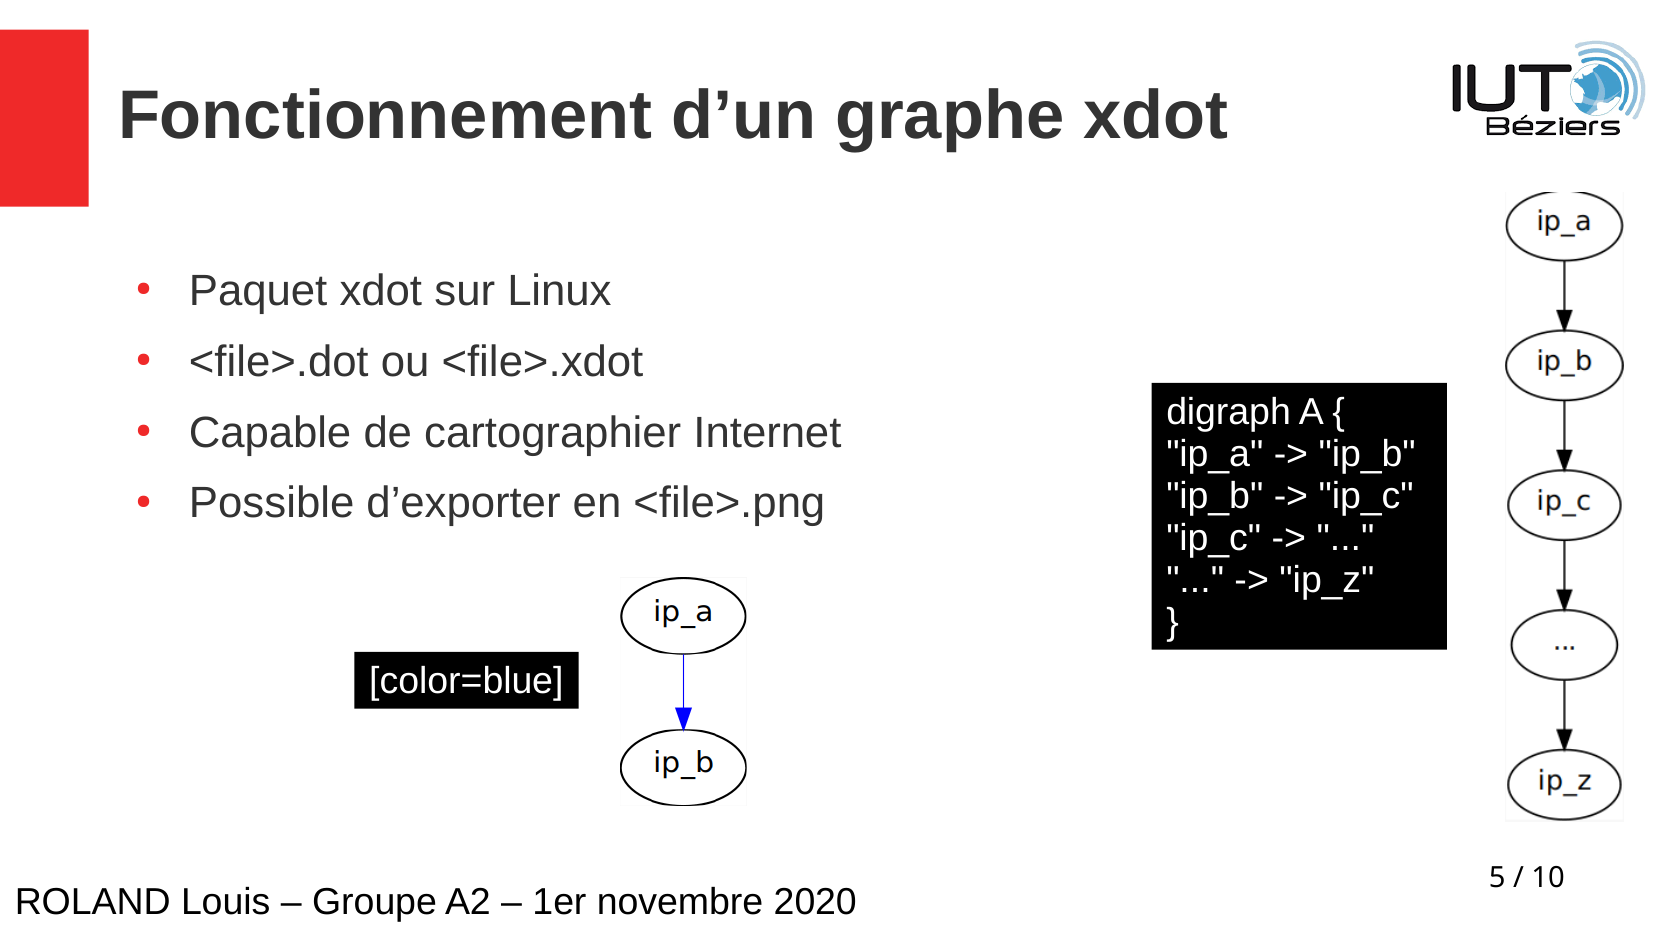

# Fonctionnement d’un graphe xdot
Paquet xdot sur Linux
<file>.dot ou <file>.xdot
Capable de cartographier Internet
Possible d’exporter en <file>.png
digraph A {
"ip_a" -> "ip_b"
"ip_b" -> "ip_c"
"ip_c" -> "..."
"..." -> "ip_z"
}
[color=blue]
5
ROLAND Louis – Groupe A2 – 1er novembre 2020